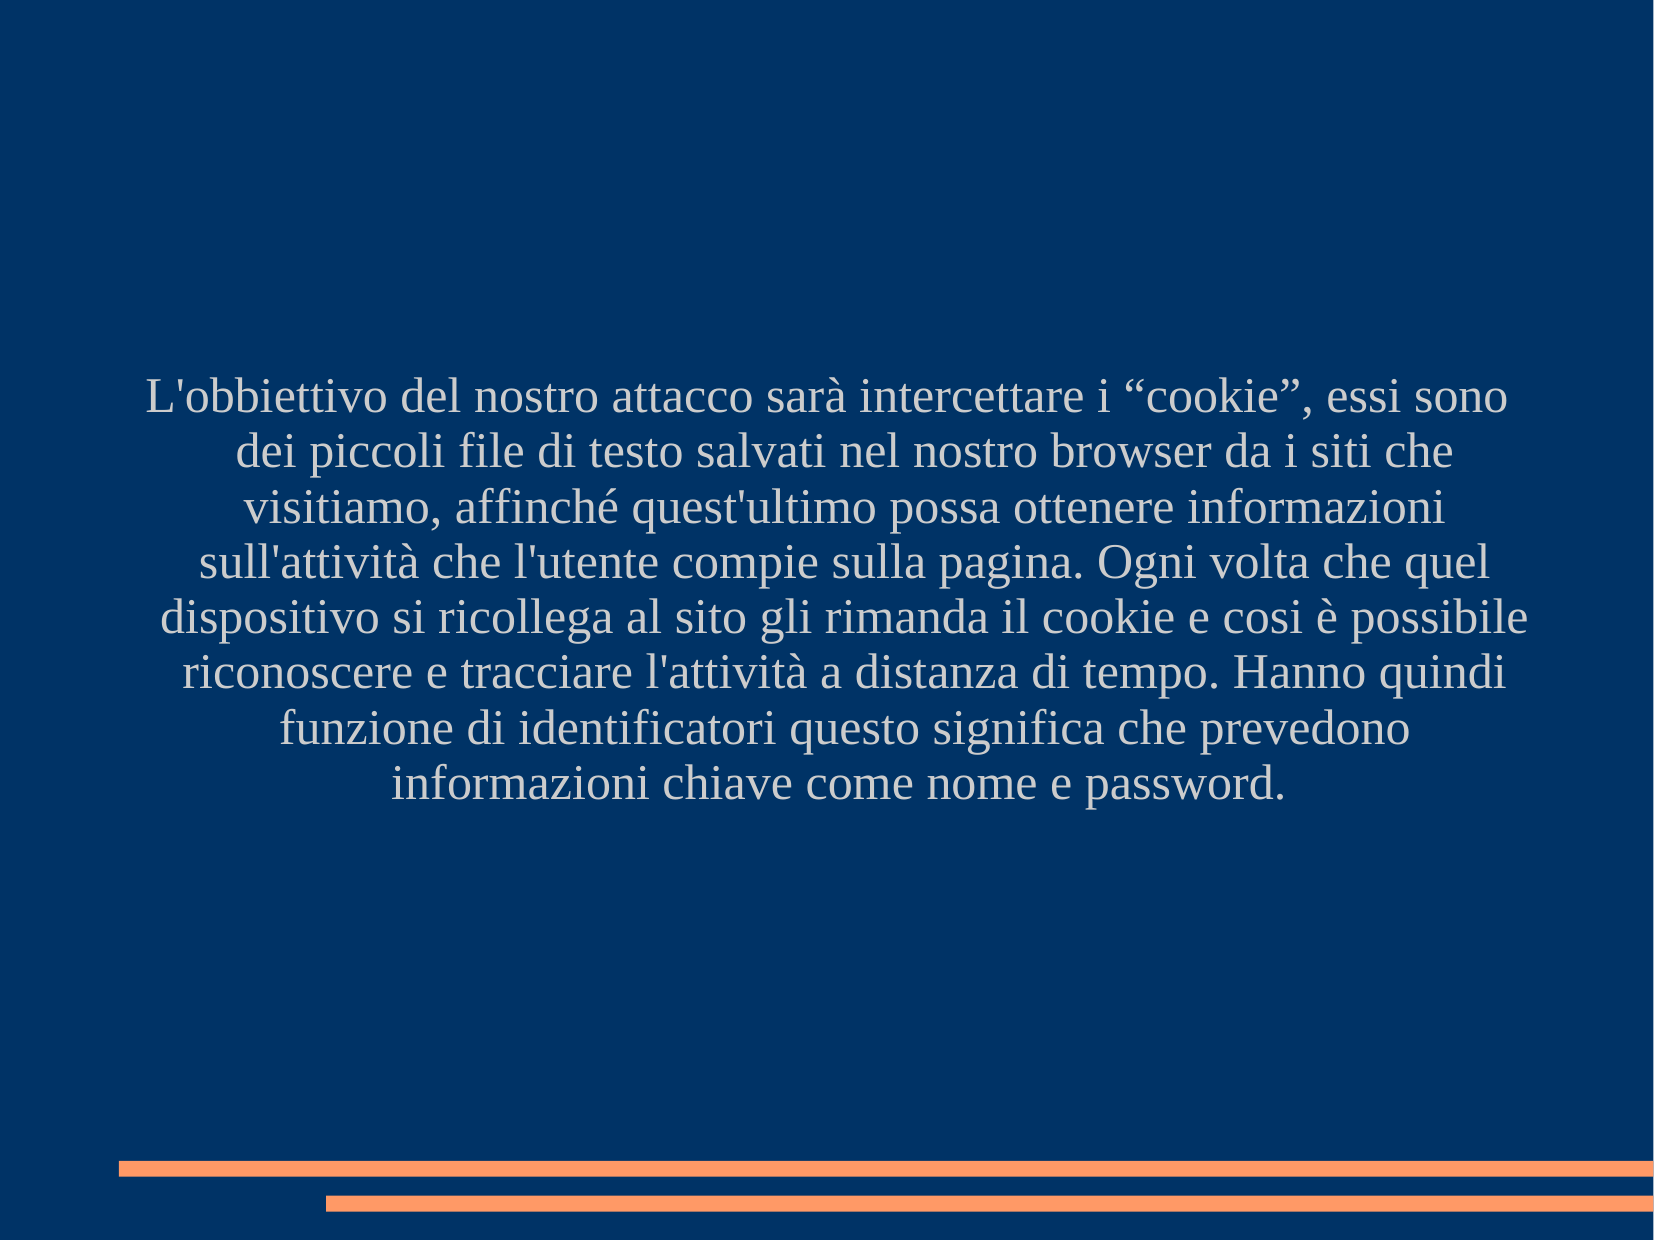

# L'obbiettivo del nostro attacco sarà intercettare i “cookie”, essi sono dei piccoli file di testo salvati nel nostro browser da i siti che visitiamo, affinché quest'ultimo possa ottenere informazioni sull'attività che l'utente compie sulla pagina. Ogni volta che quel dispositivo si ricollega al sito gli rimanda il cookie e cosi è possibile riconoscere e tracciare l'attività a distanza di tempo. Hanno quindi funzione di identificatori questo significa che prevedono informazioni chiave come nome e password.